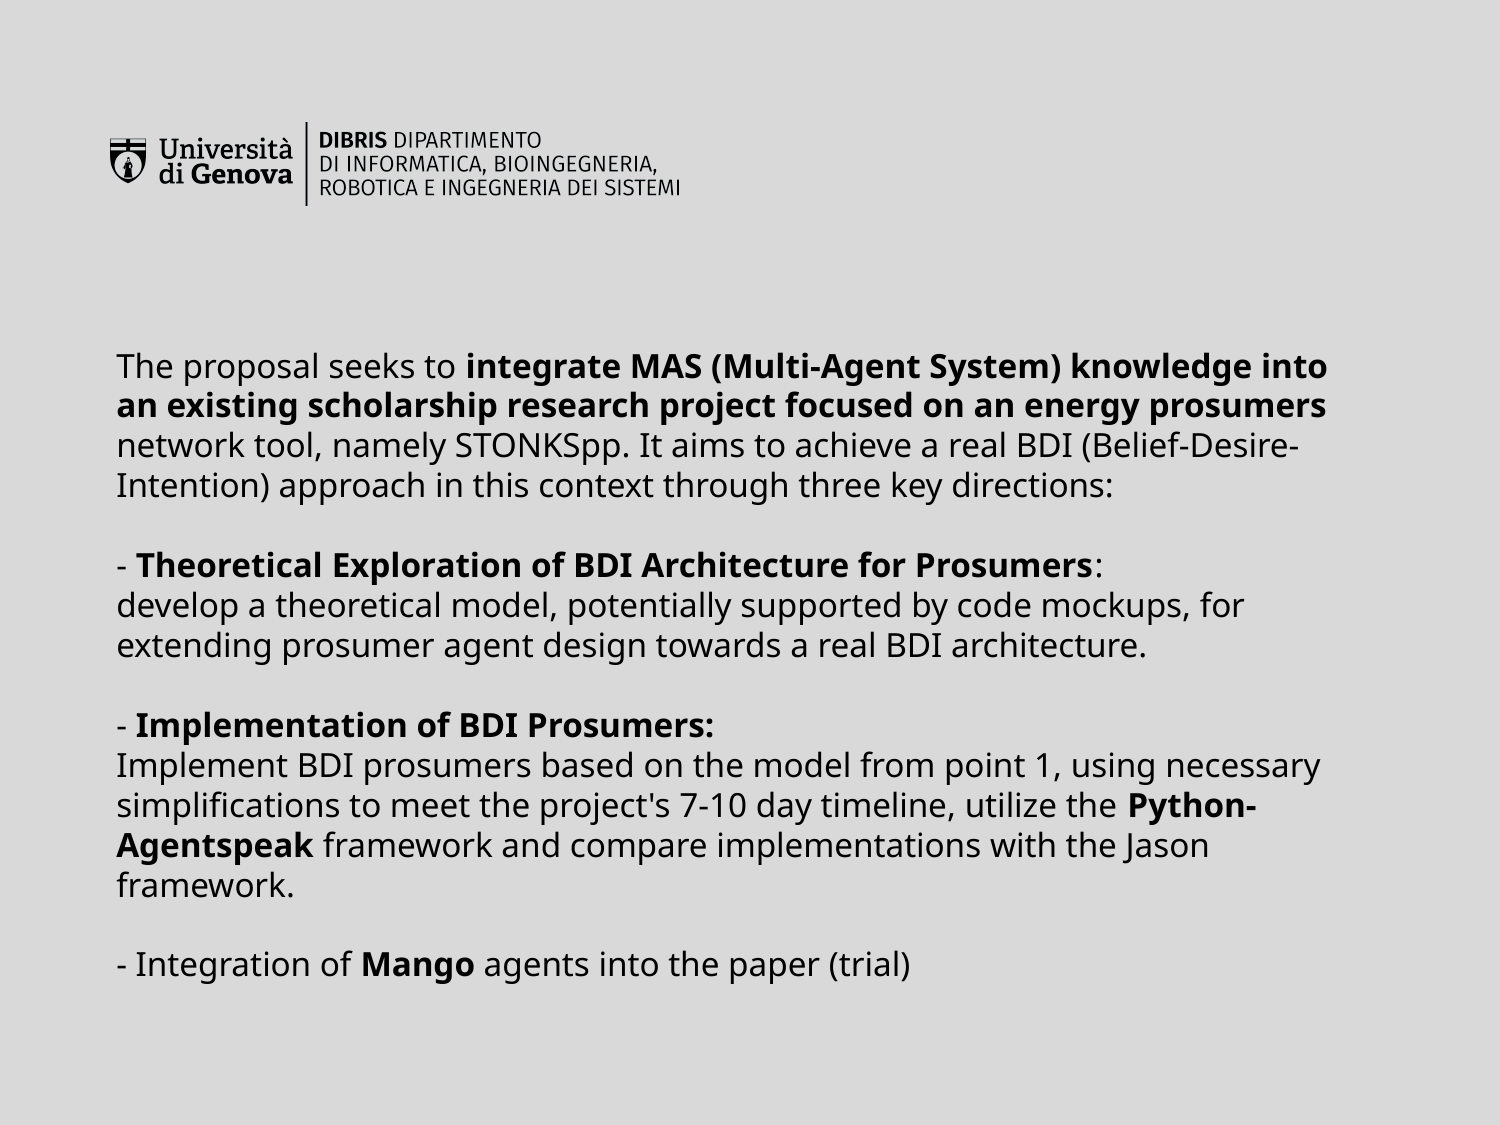

# The proposal seeks to integrate MAS (Multi-Agent System) knowledge into an existing scholarship research project focused on an energy prosumers network tool, namely STONKSpp. It aims to achieve a real BDI (Belief-Desire-Intention) approach in this context through three key directions: - Theoretical Exploration of BDI Architecture for Prosumers: develop a theoretical model, potentially supported by code mockups, for extending prosumer agent design towards a real BDI architecture. - Implementation of BDI Prosumers: Implement BDI prosumers based on the model from point 1, using necessary simplifications to meet the project's 7-10 day timeline, utilize the Python-Agentspeak framework and compare implementations with the Jason framework. - Integration of Mango agents into the paper (trial)